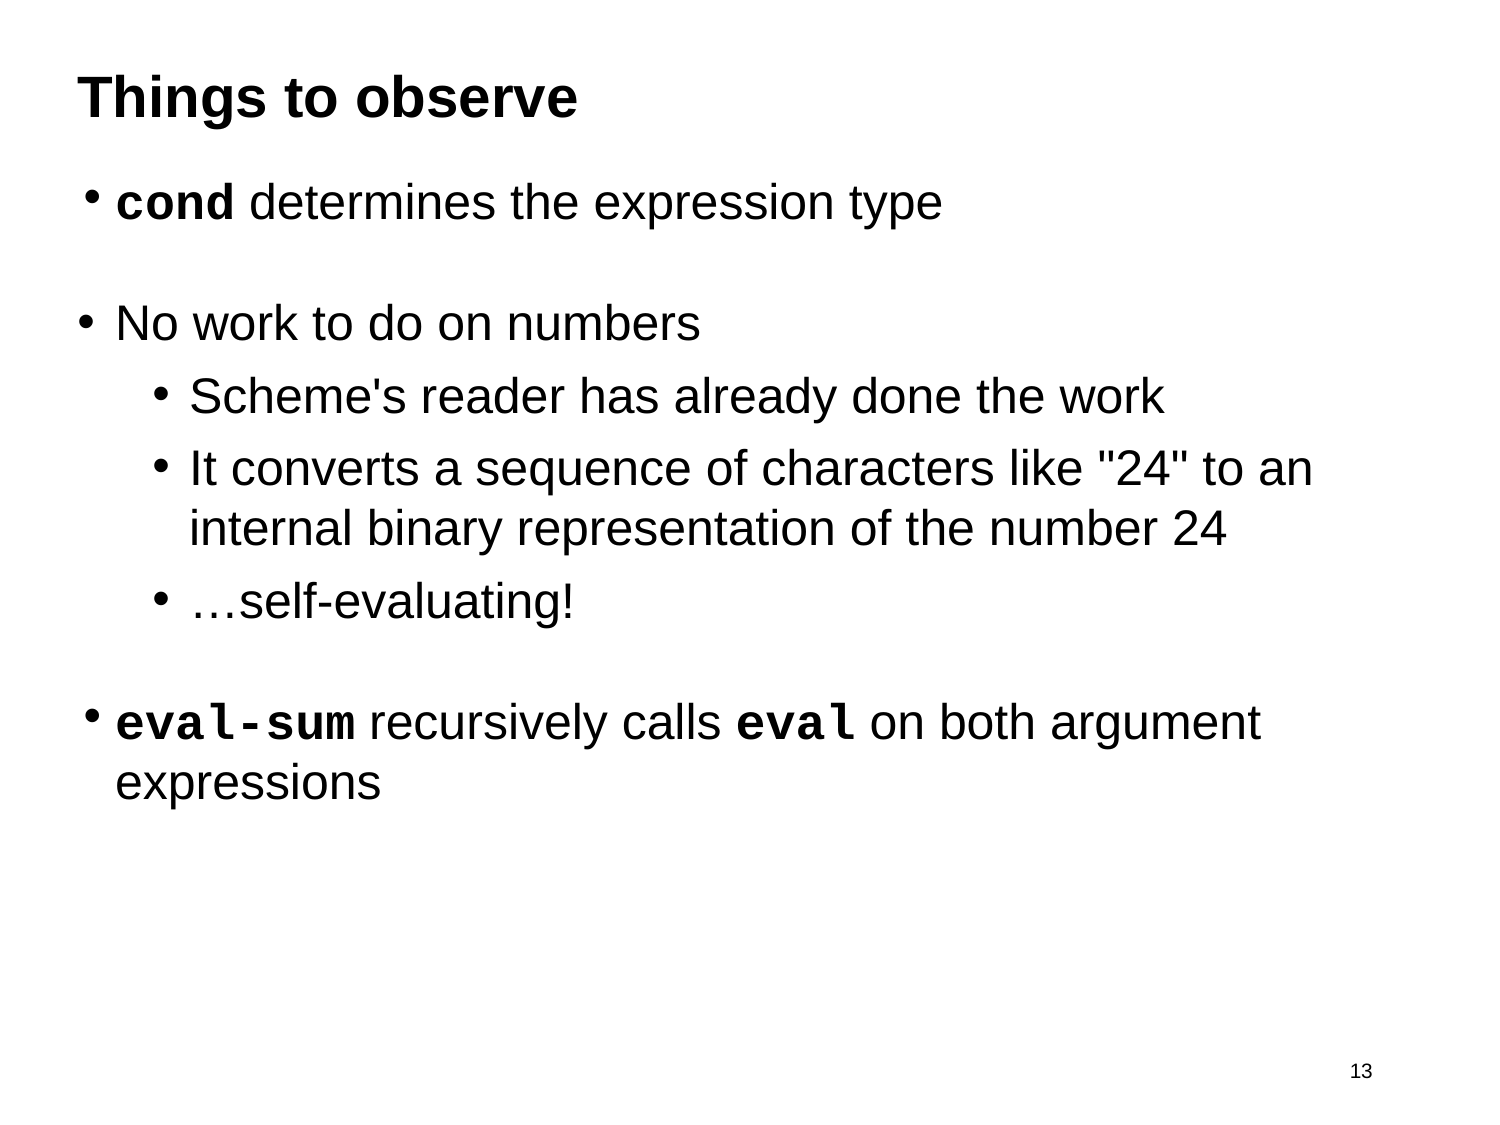

Things to observe
cond determines the expression type
No work to do on numbers
Scheme's reader has already done the work
It converts a sequence of characters like "24" to an internal binary representation of the number 24
…self-evaluating!
eval-sum recursively calls eval on both argument expressions